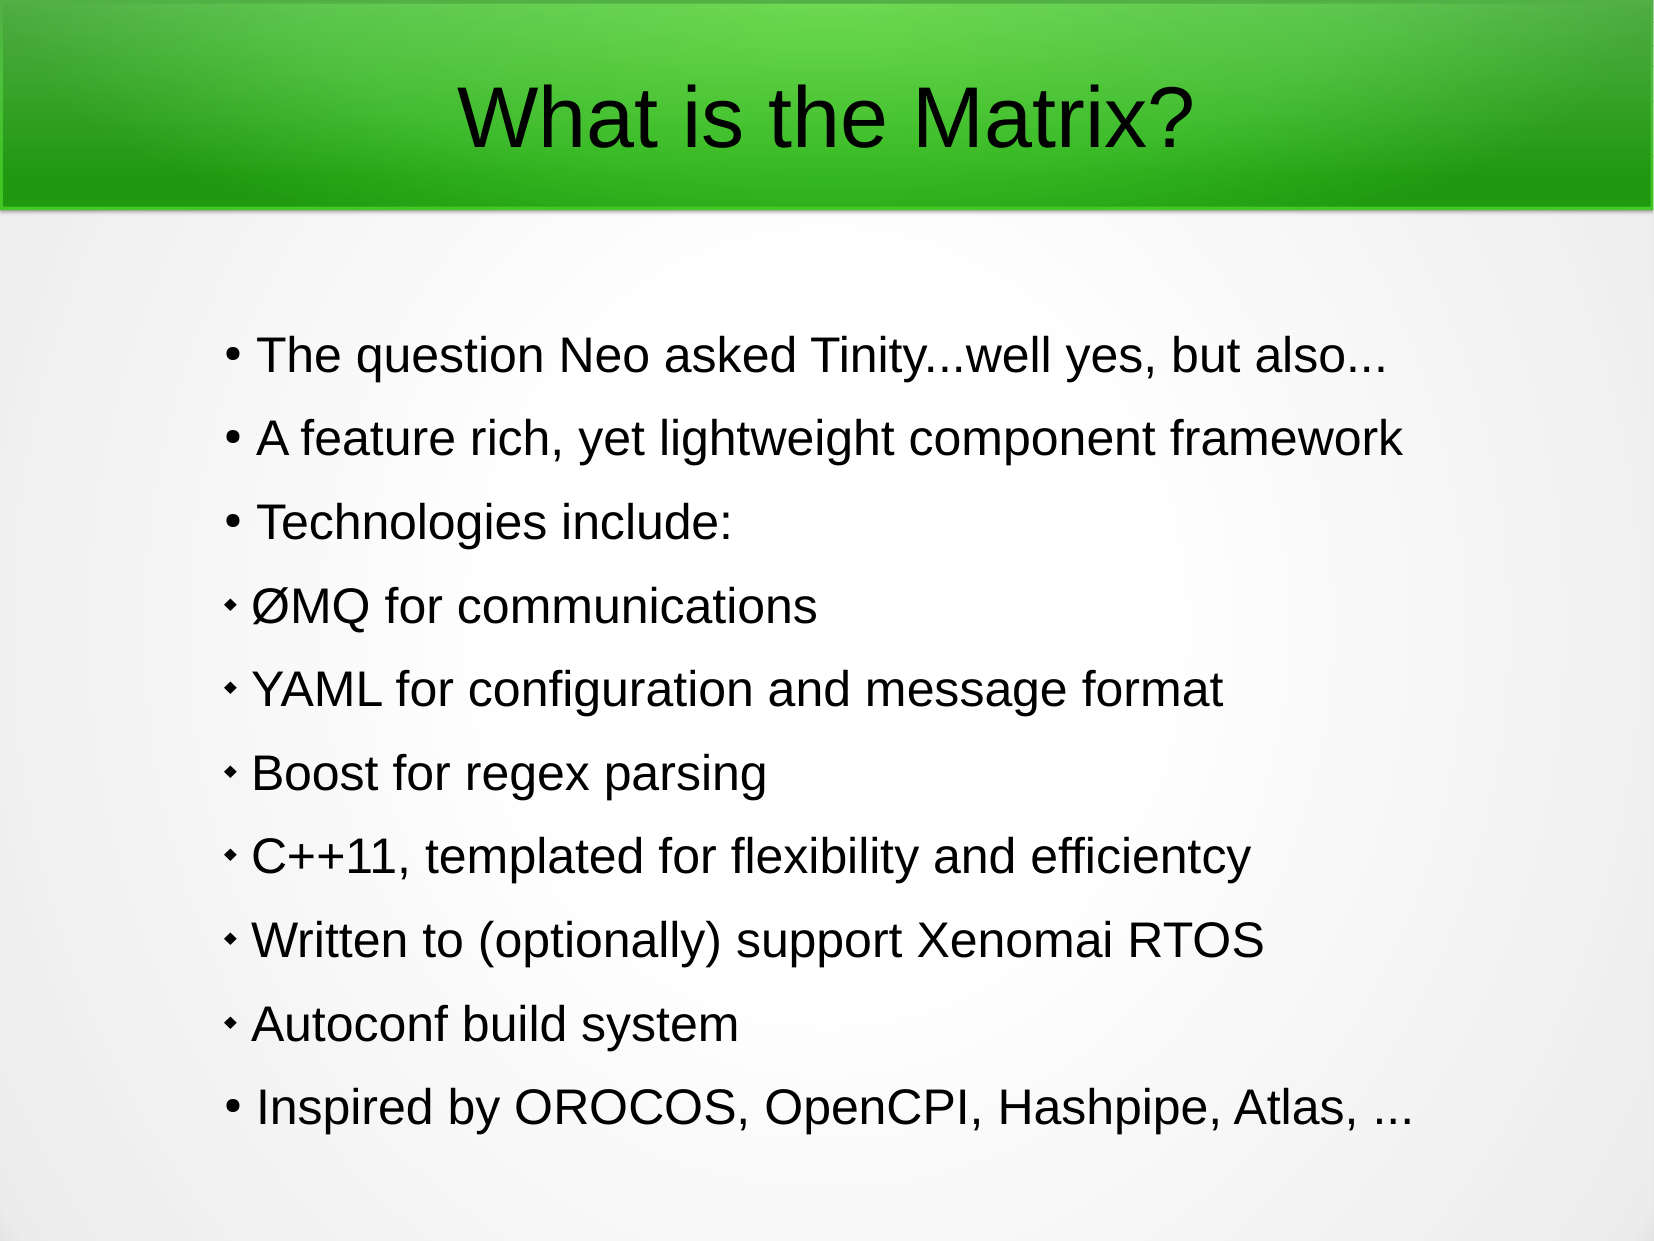

# What is the Matrix?
 The question Neo asked Tinity...well yes, but also...
 A feature rich, yet lightweight component framework
 Technologies include:
 ØMQ for communications
 YAML for configuration and message format
 Boost for regex parsing
 C++11, templated for flexibility and efficientcy
 Written to (optionally) support Xenomai RTOS
 Autoconf build system
 Inspired by OROCOS, OpenCPI, Hashpipe, Atlas, ...